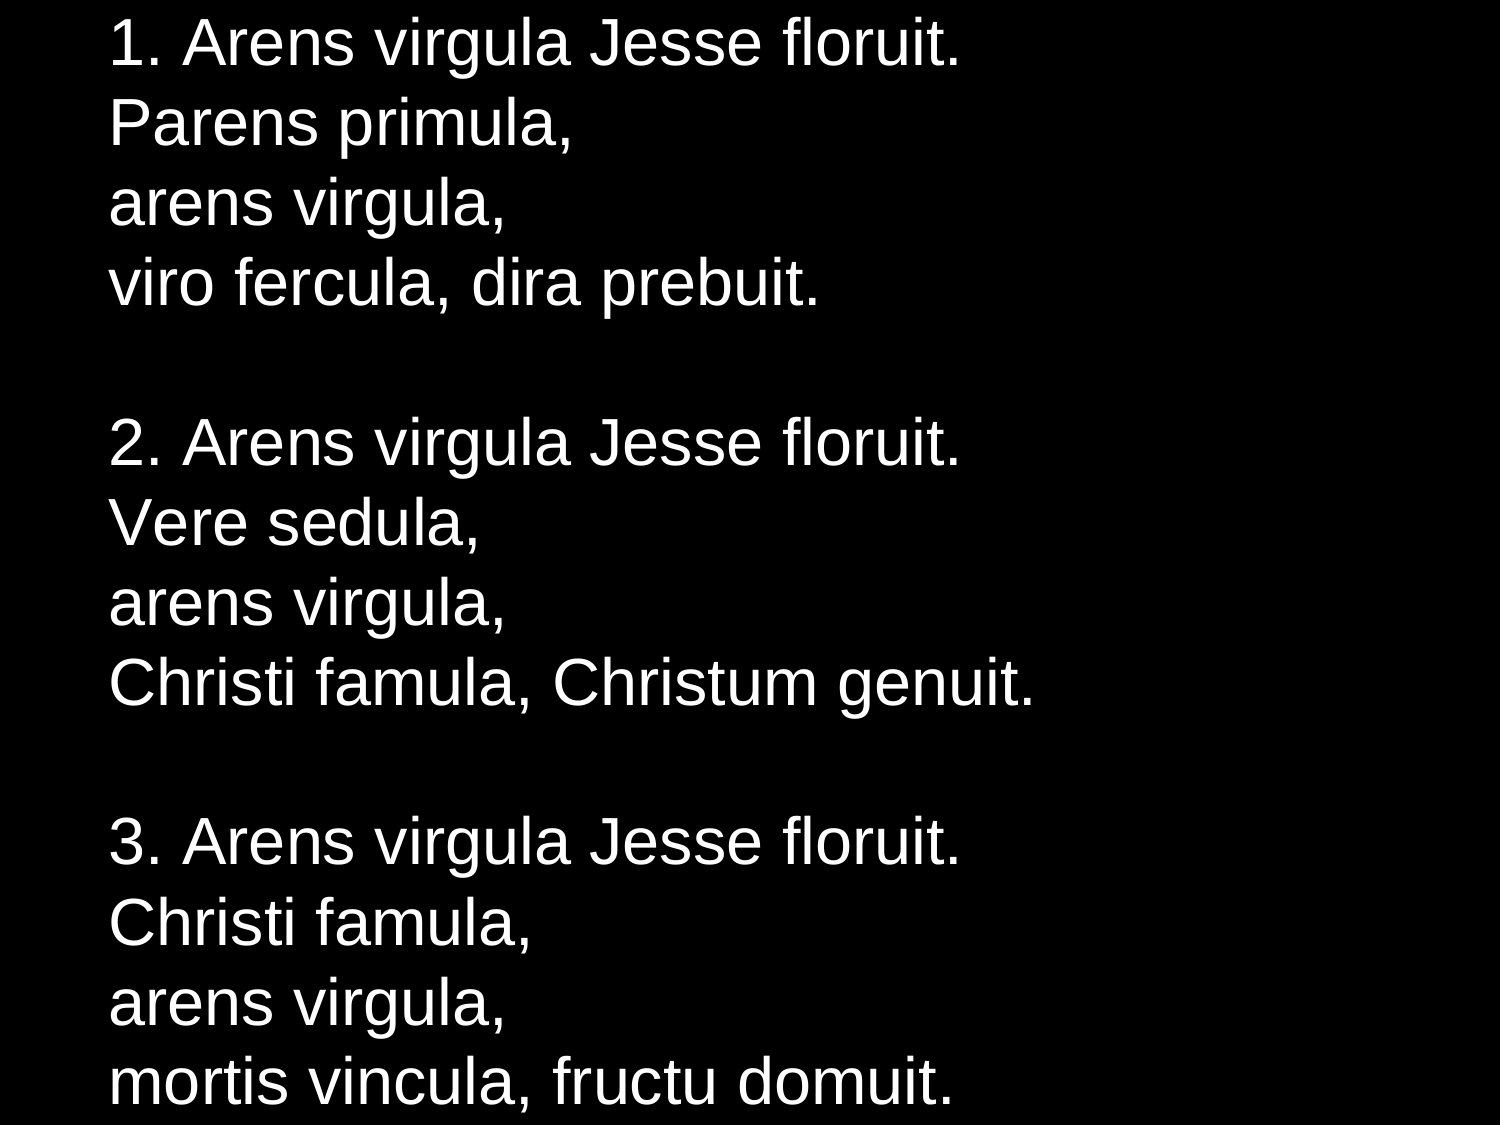

1. Arens virgula Jesse floruit.
Parens primula,
arens virgula,
viro fercula, dira prebuit.
2. Arens virgula Jesse floruit.
Vere sedula,
arens virgula,
Christi famula, Christum genuit.
3. Arens virgula Jesse floruit.
Christi famula,
arens virgula,
mortis vincula, fructu domuit.